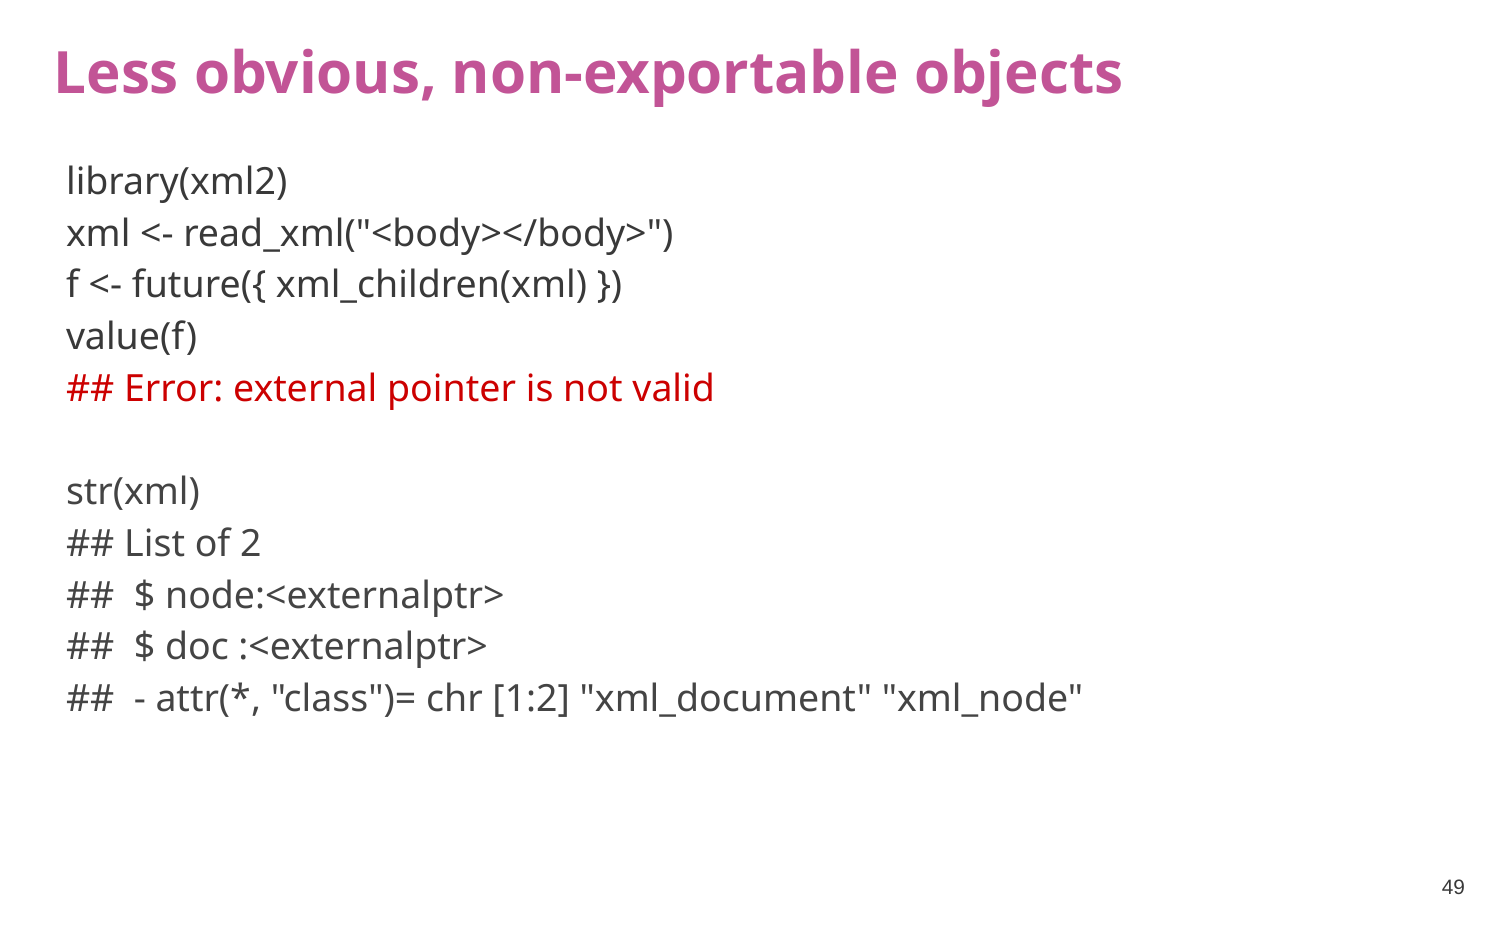

# Less obvious, non-exportable objects
library(xml2)
xml <- read_xml("<body></body>") ‎
f <- future({ xml_children(xml) })
value(f)
## Error: external pointer is not valid
str(xml)
## List of 2
## $ node:<externalptr>
## $ doc :<externalptr>
## - attr(*, "class")= chr [1:2] "xml_document" "xml_node"